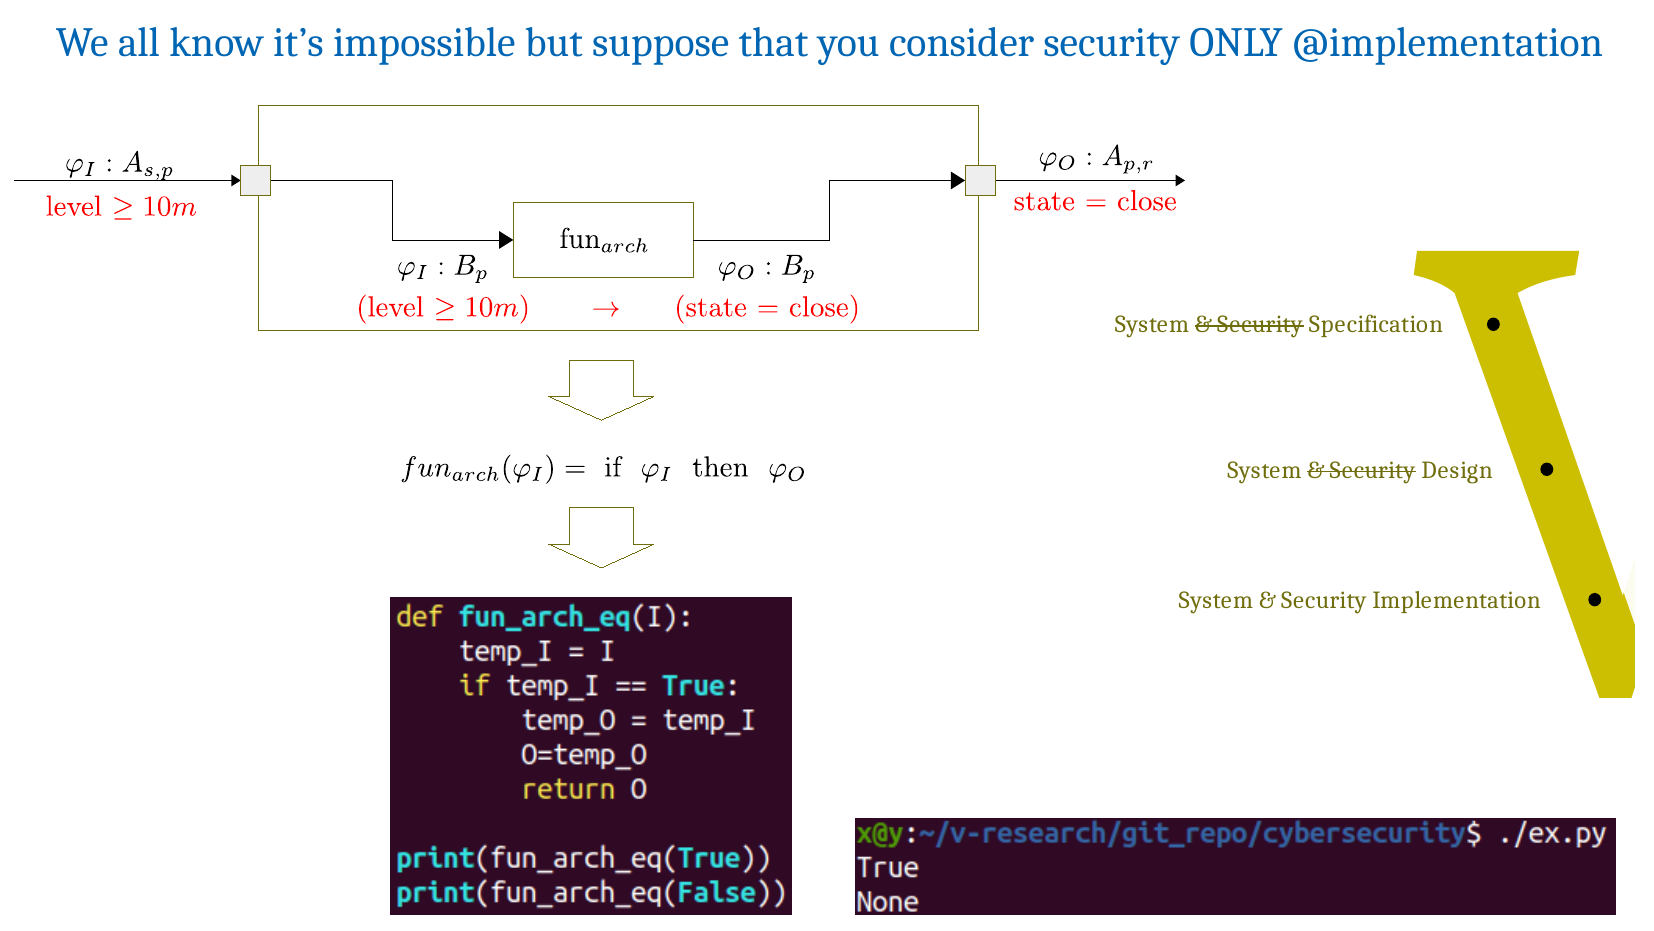

We all know it’s impossible but suppose that you consider security ONLY @implementation